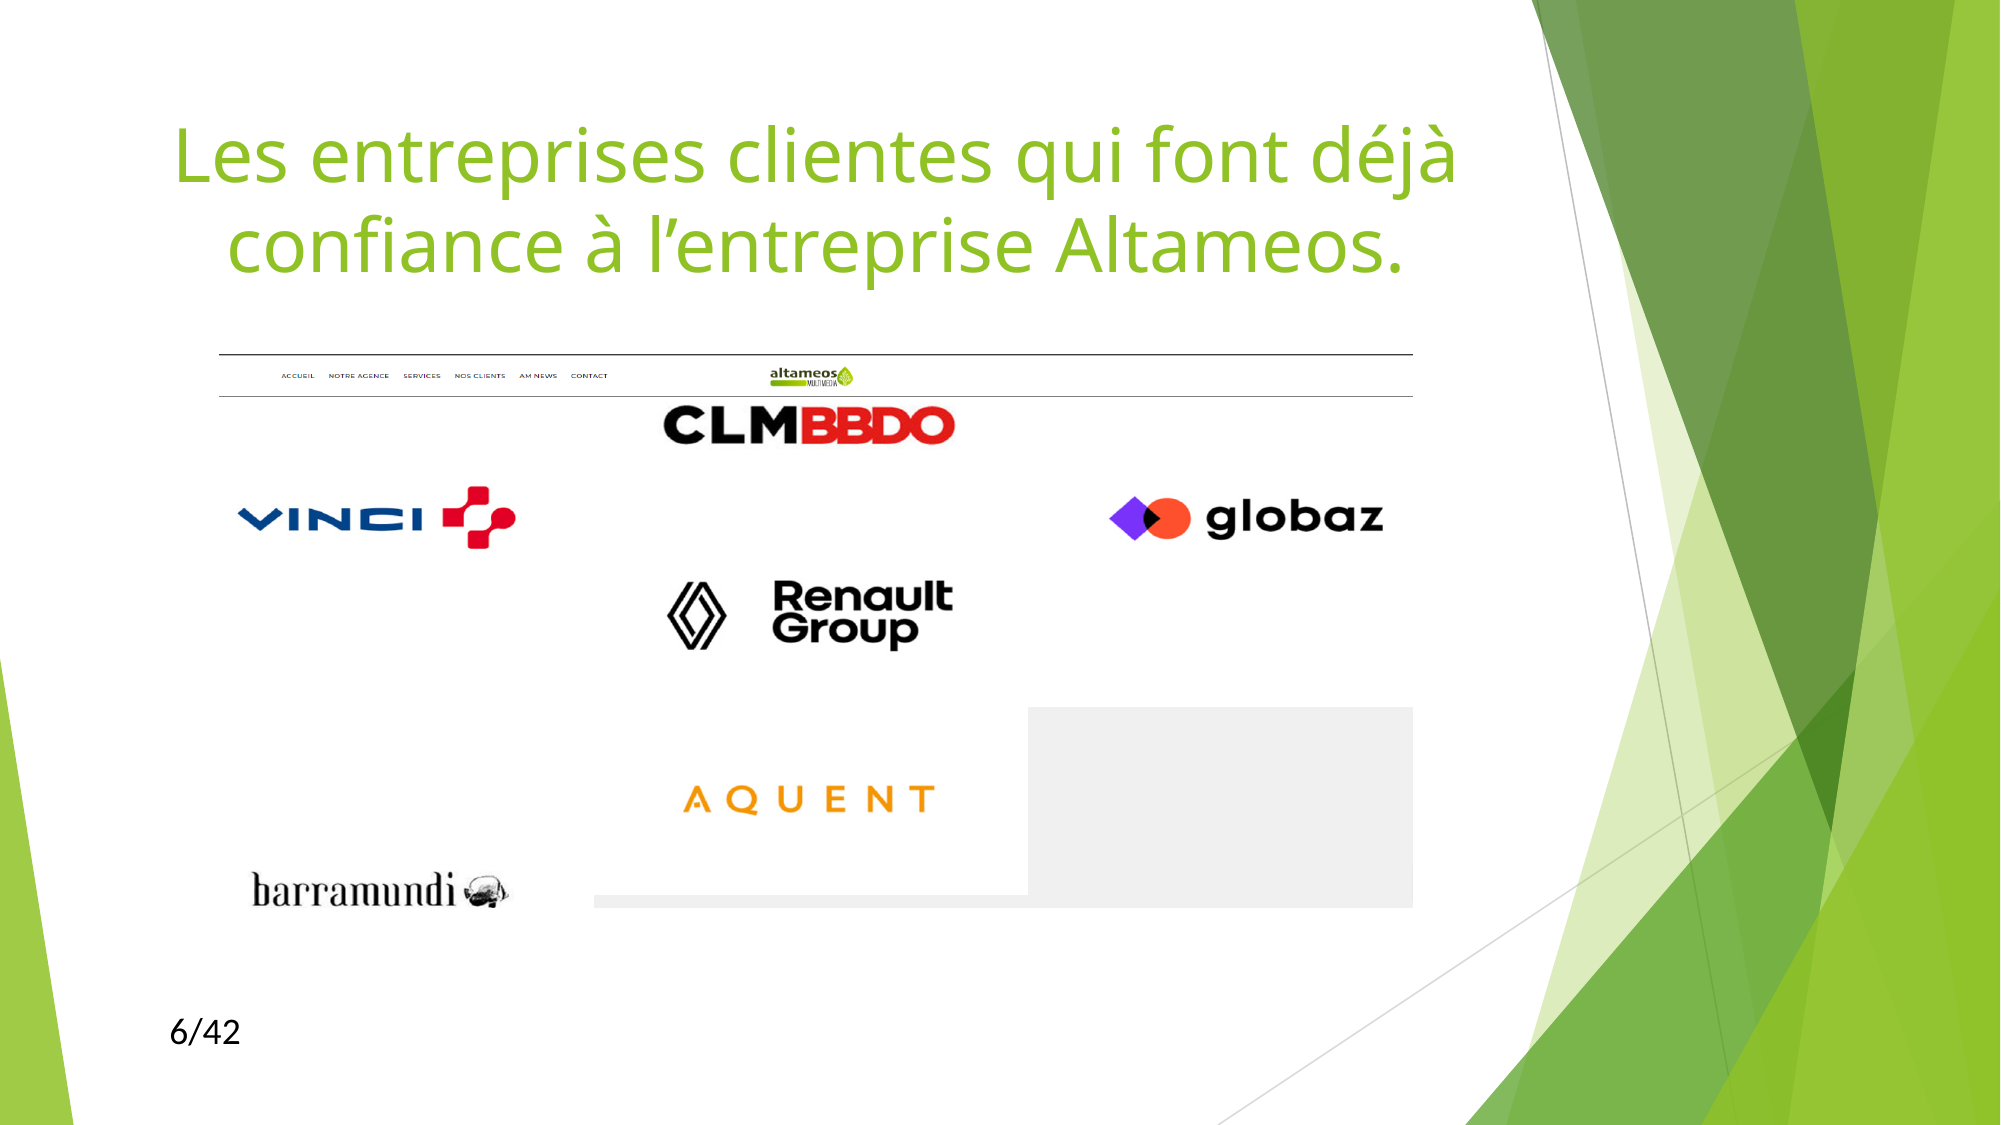

# Les entreprises clientes qui font déjà confiance à l’entreprise Altameos.
6/42